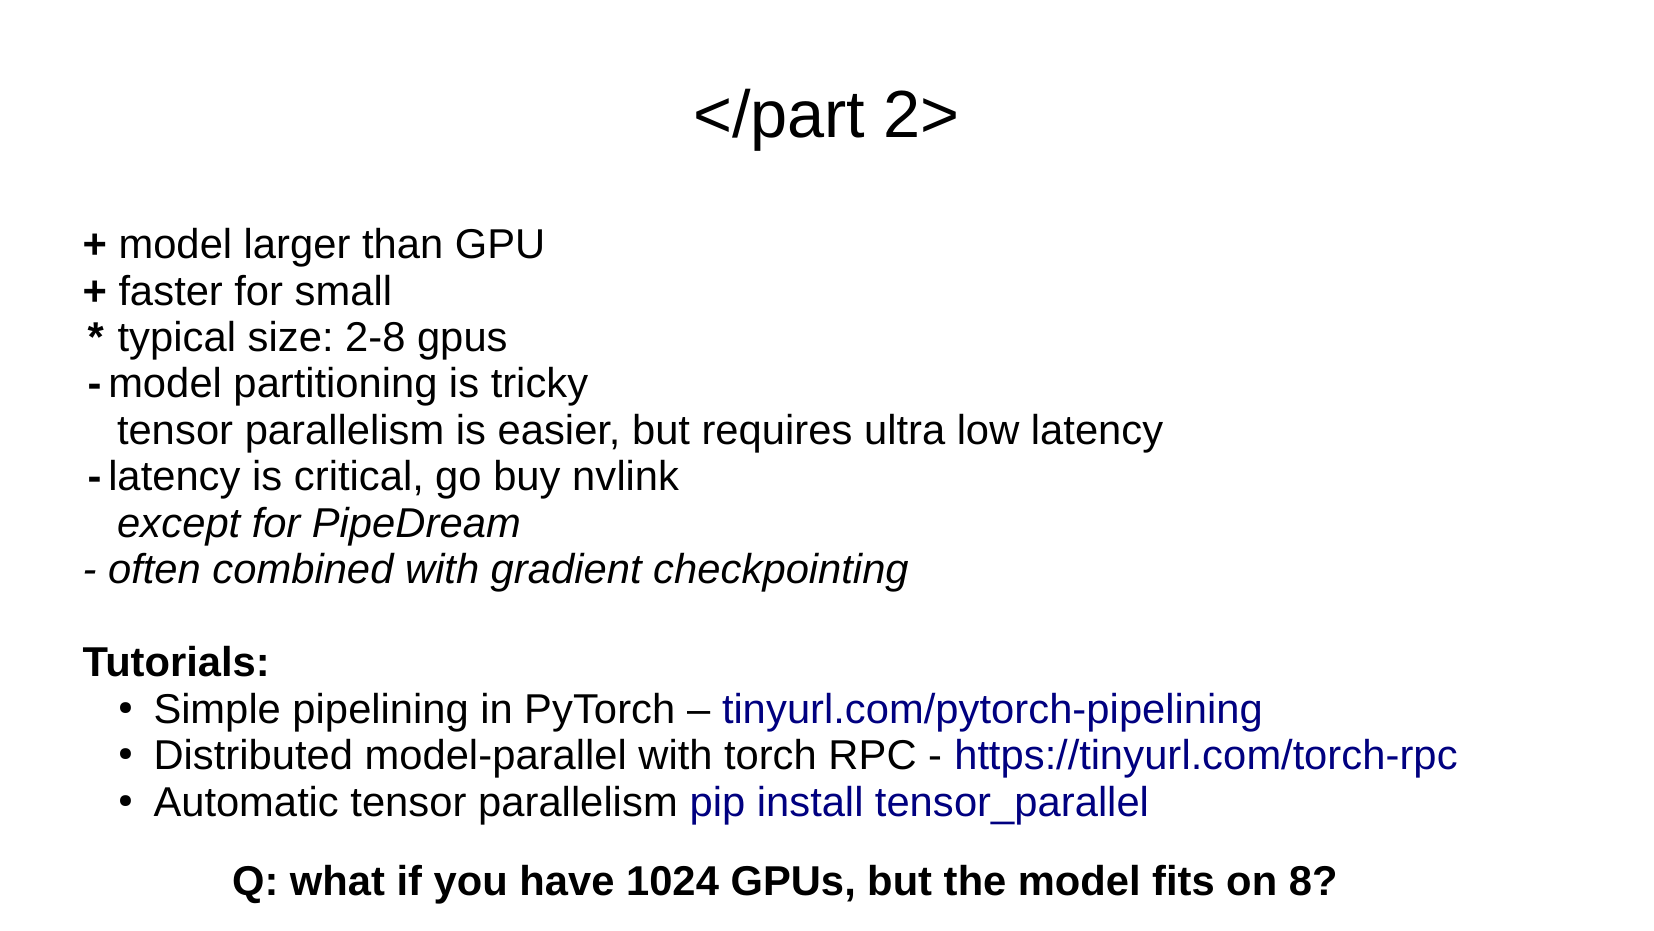

# </part 2>
+ model larger than GPU
+ faster for small
 * typical size: 2-8 gpus
 - model partitioning is tricky
 tensor parallelism is easier, but requires ultra low latency
 - latency is critical, go buy nvlink
 except for PipeDream
- often combined with gradient checkpointing
Tutorials:
Simple pipelining in PyTorch – tinyurl.com/pytorch-pipelining
Distributed model-parallel with torch RPC - https://tinyurl.com/torch-rpc
Automatic tensor parallelism pip install tensor_parallel
Q: what if you have 1024 GPUs, but the model fits on 8?